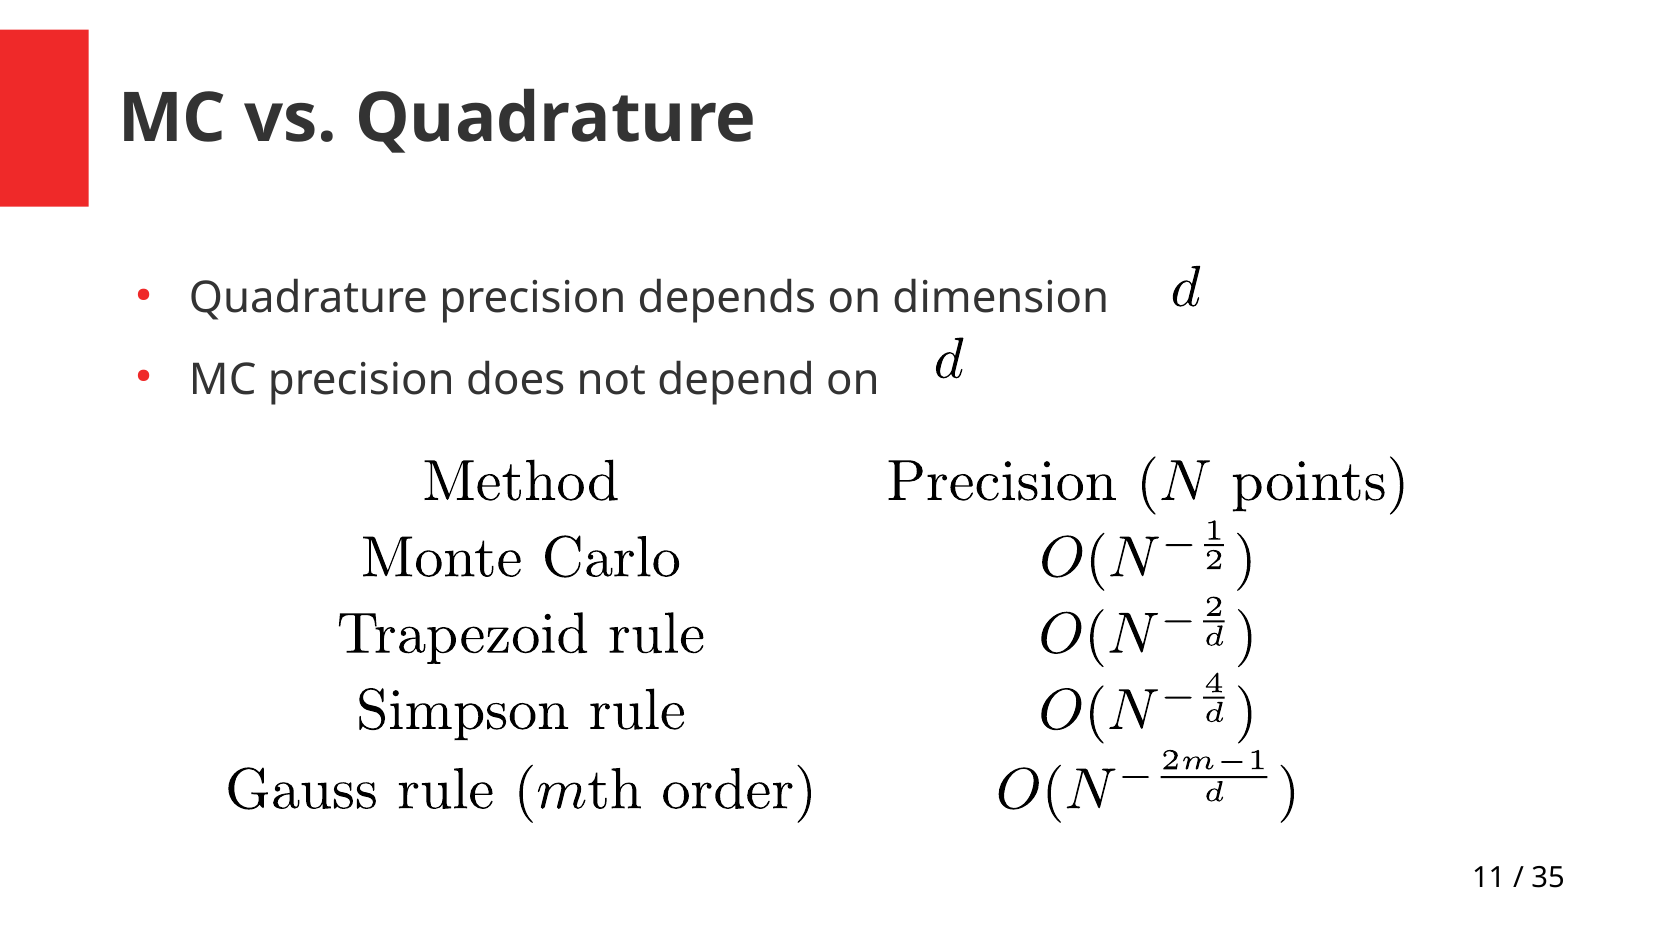

# MC vs. Quadrature
Quadrature precision depends on dimension
MC precision does not depend on
11